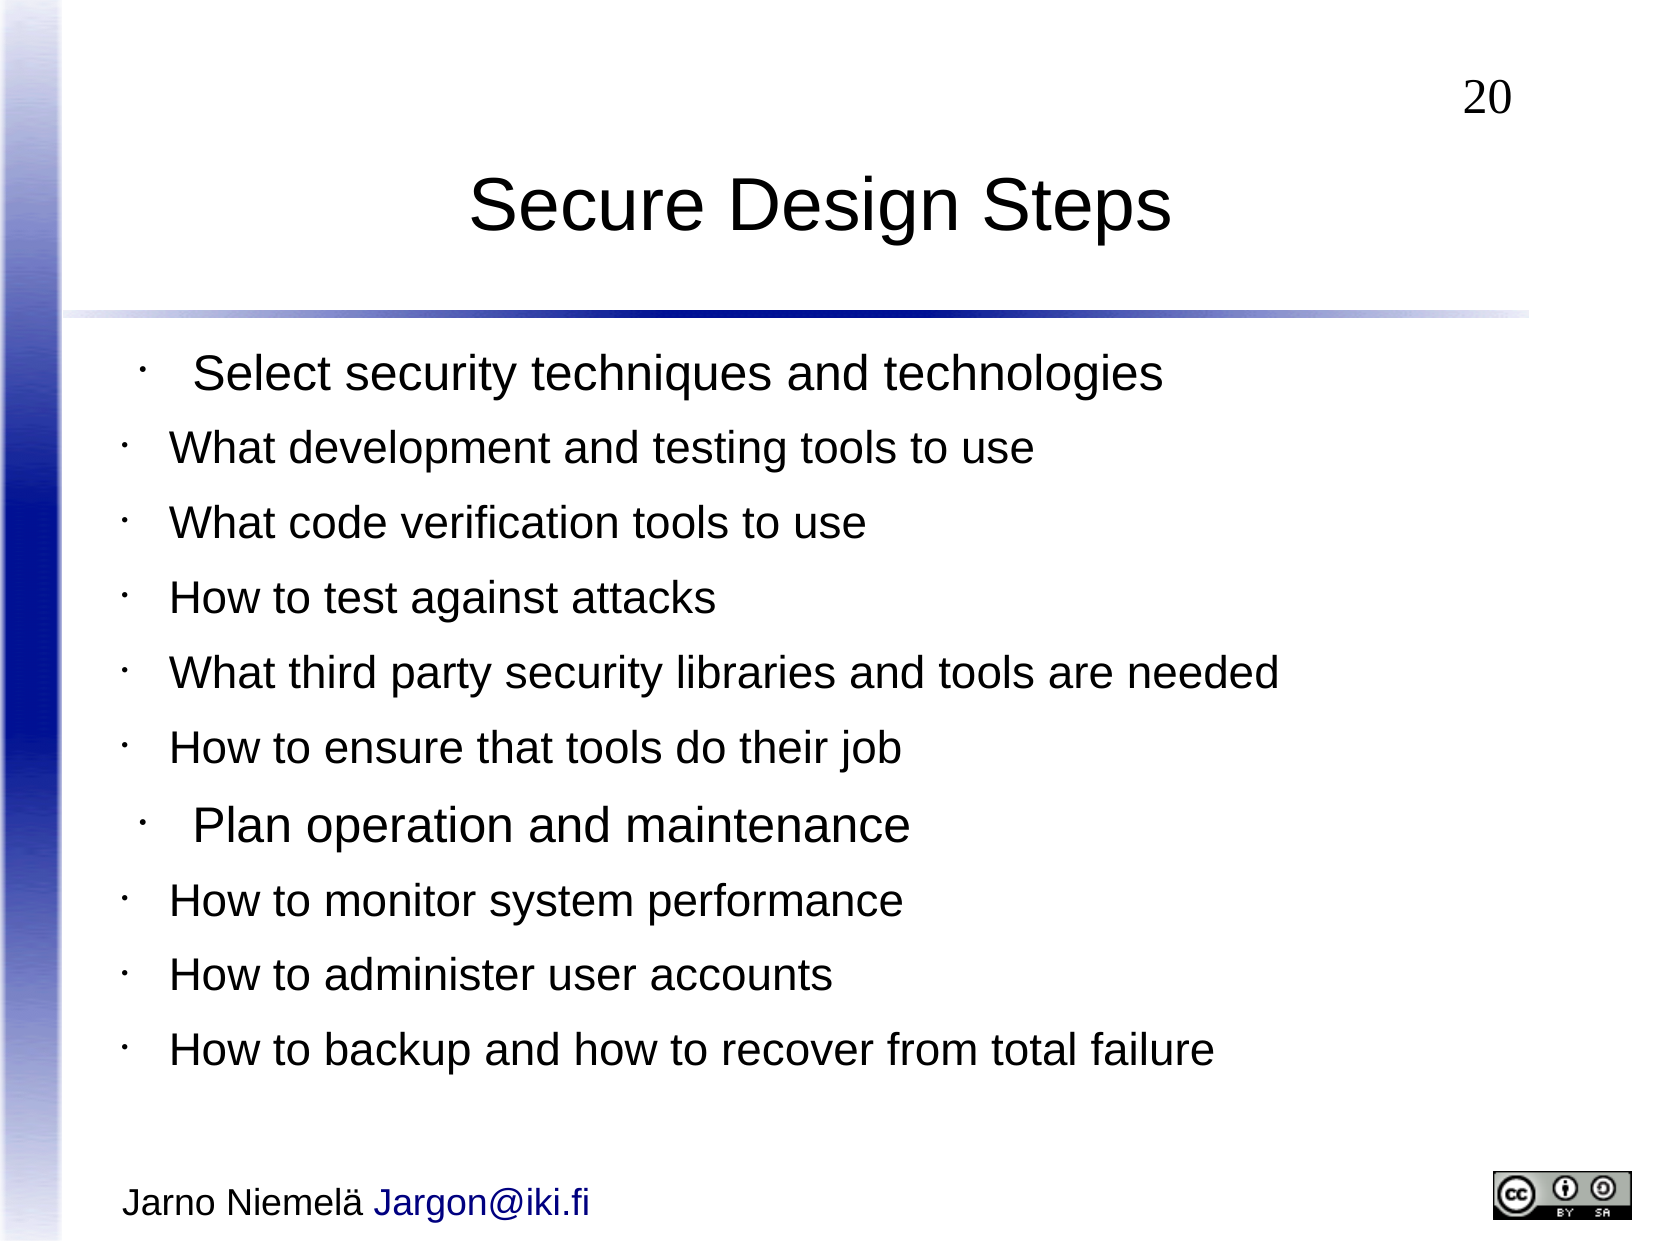

# Secure Design Steps
Select security techniques and technologies
What development and testing tools to use
What code verification tools to use
How to test against attacks
What third party security libraries and tools are needed
How to ensure that tools do their job
Plan operation and maintenance
How to monitor system performance
How to administer user accounts
How to backup and how to recover from total failure